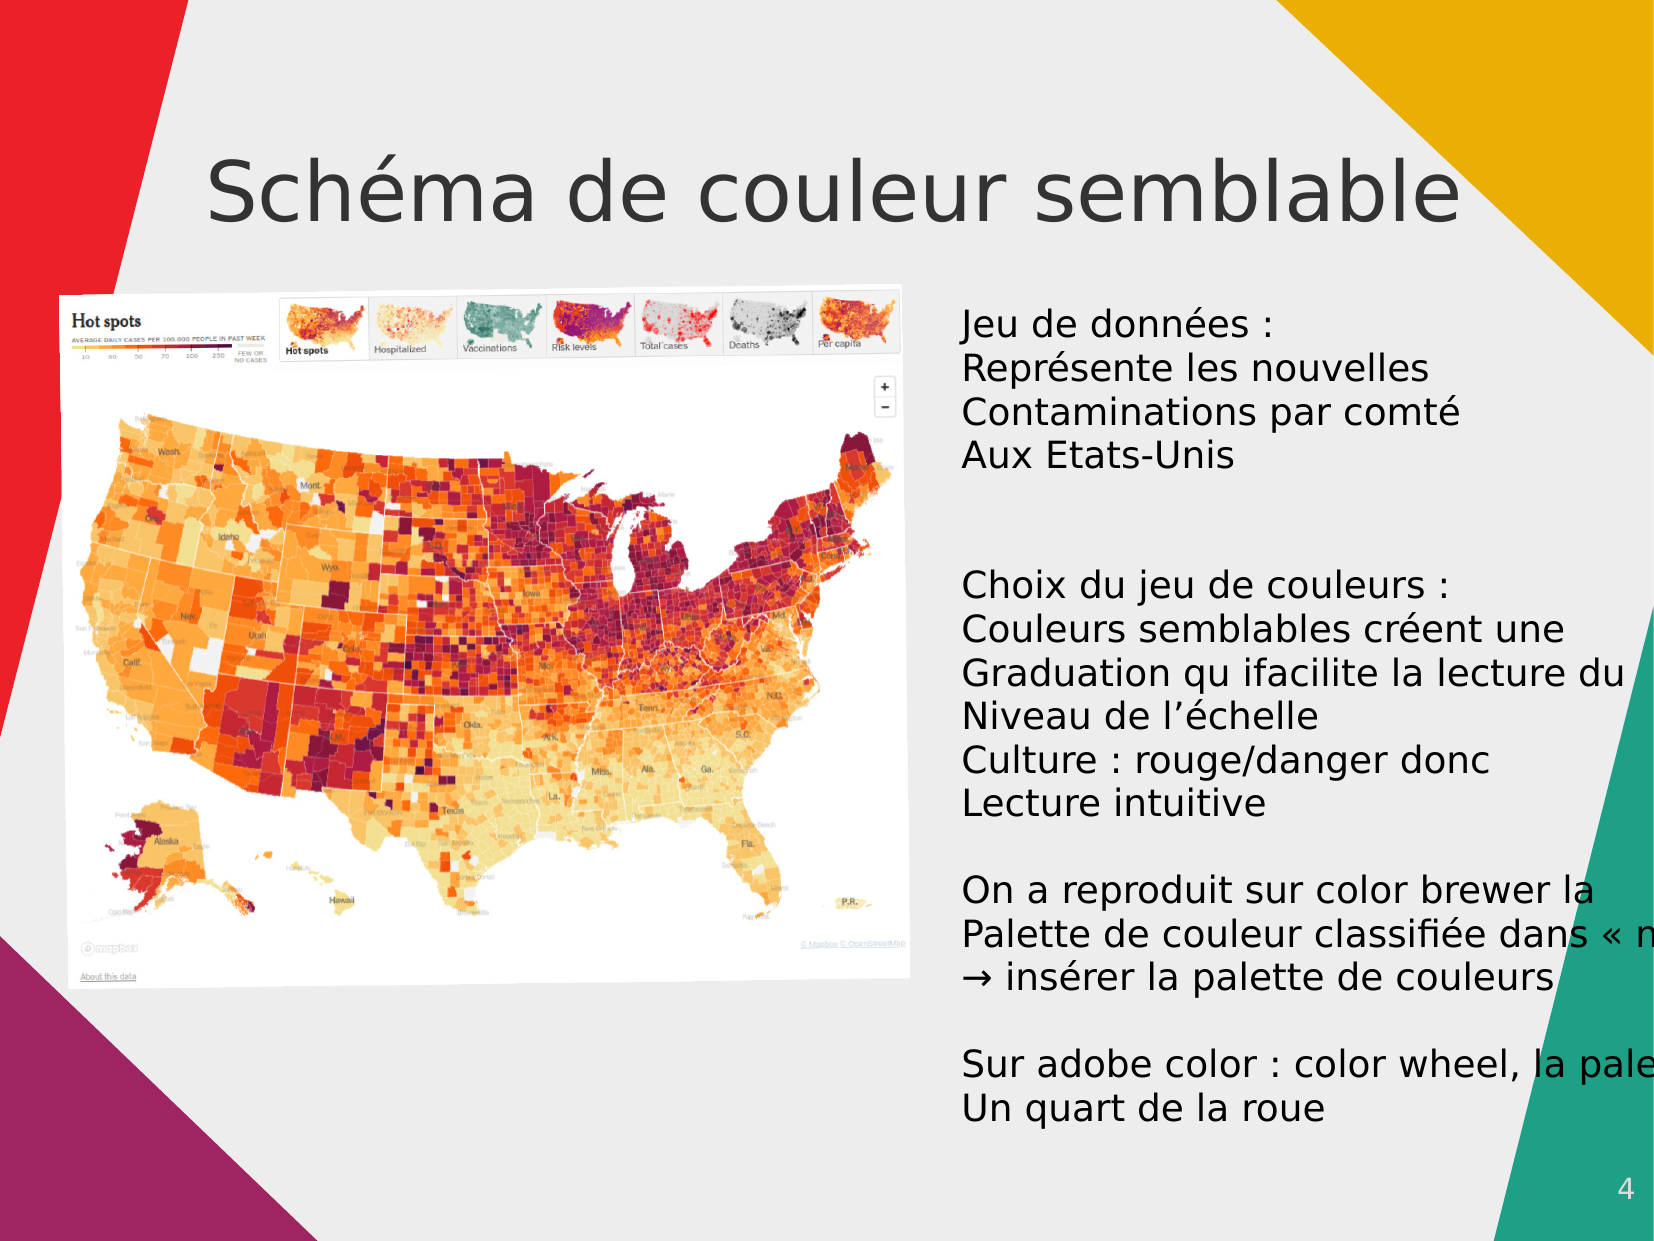

# Schéma de couleur semblable
Jeu de données :
Représente les nouvelles
Contaminations par comté
Aux Etats-Unis
Choix du jeu de couleurs :
Couleurs semblables créent une
Graduation qu ifacilite la lecture du
Niveau de l’échelle
Culture : rouge/danger donc
Lecture intuitive
On a reproduit sur color brewer la
Palette de couleur classifiée dans « multi-hue »
→ insérer la palette de couleurs
Sur adobe color : color wheel, la palette couvrait
Un quart de la roue
4